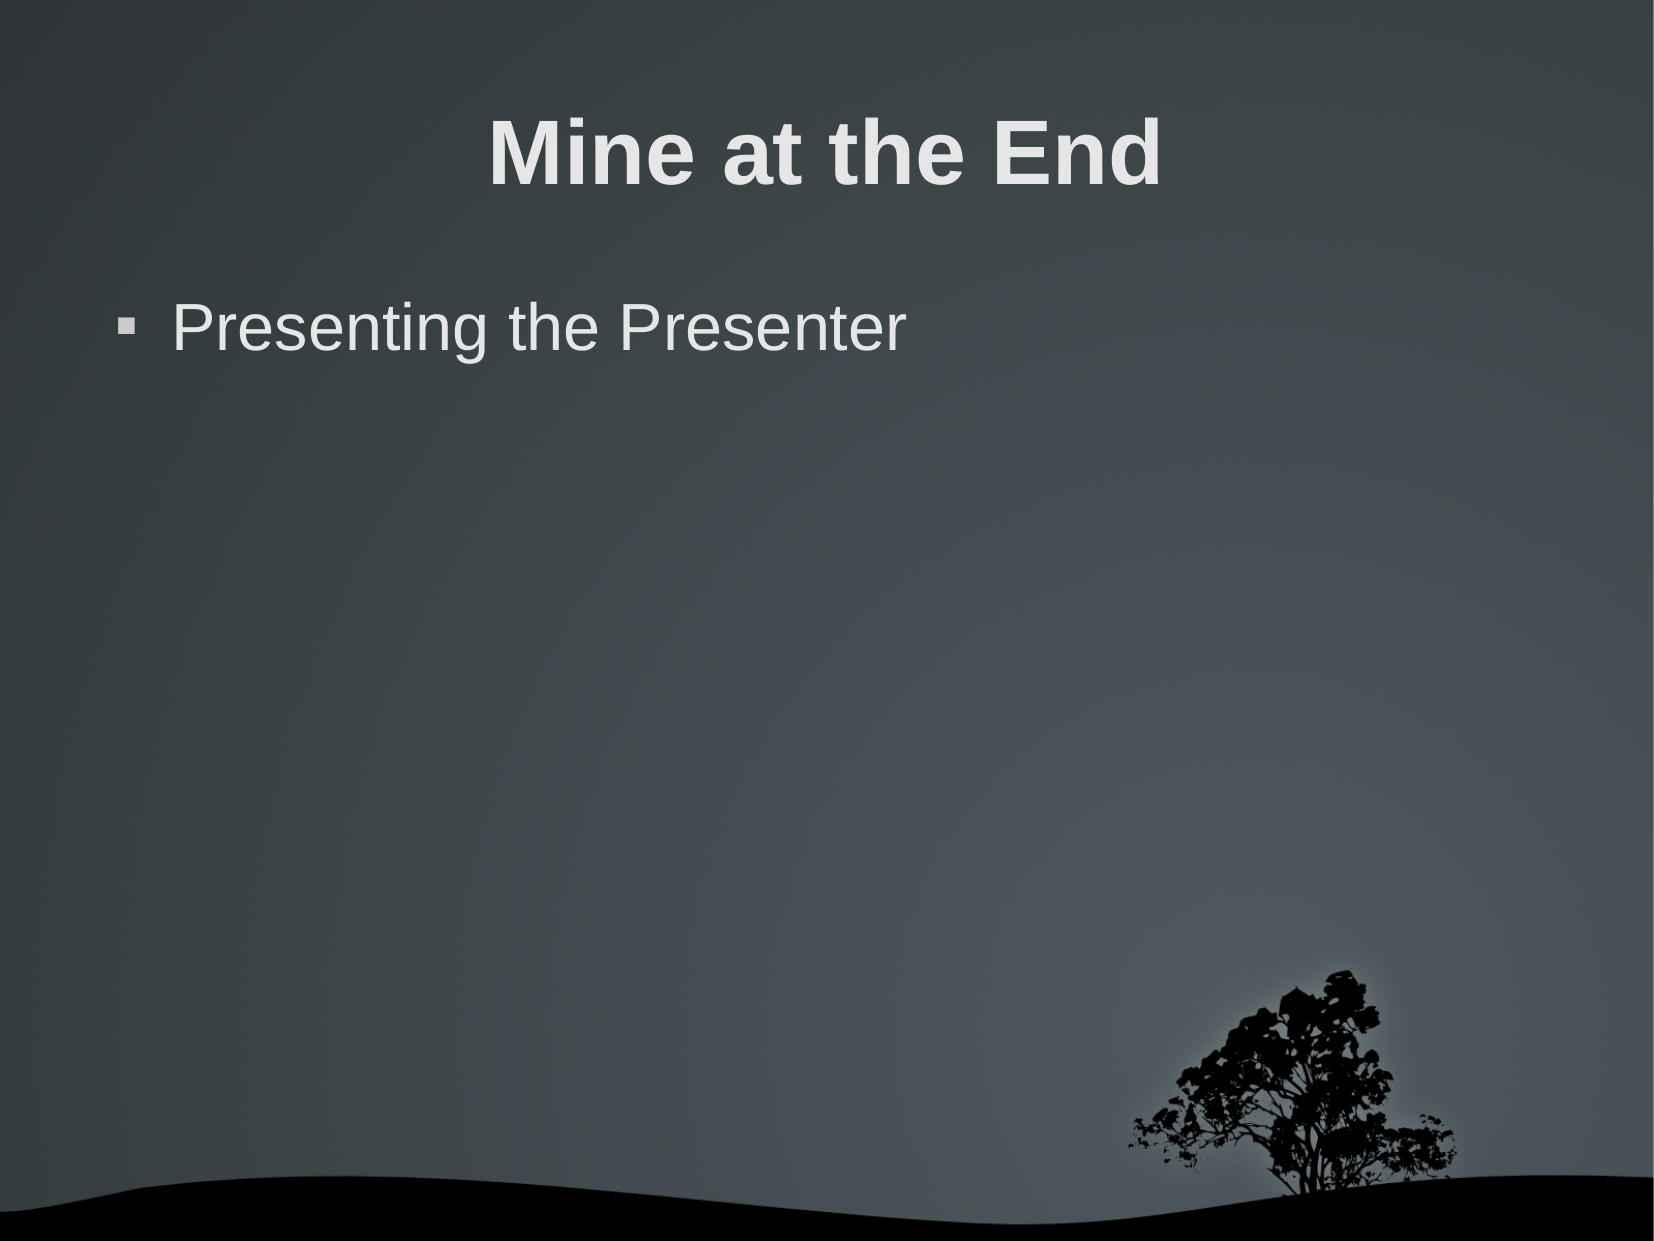

# Mine at the End
Presenting the Presenter